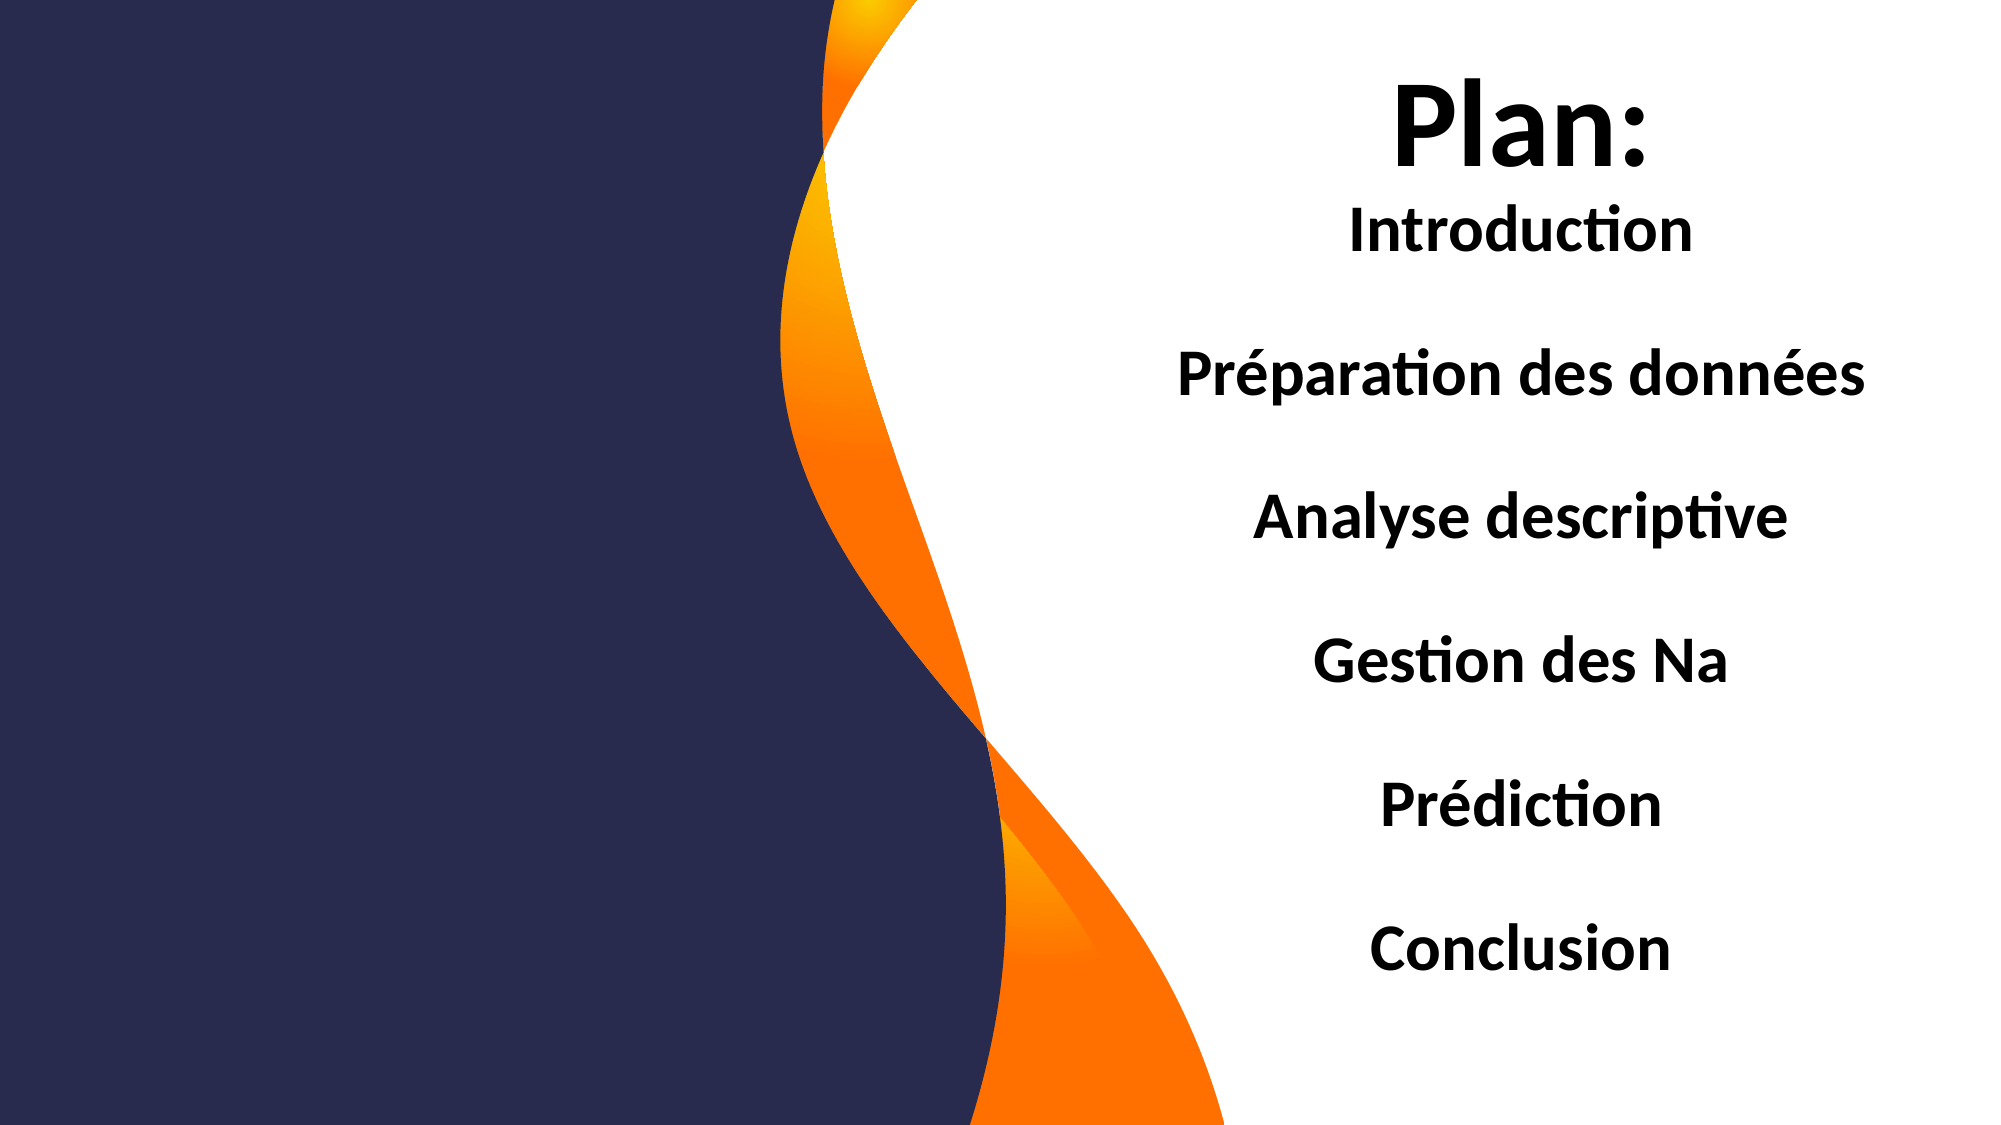

# Plan: Introduction Préparation des données Analyse descriptive Gestion des Na Prédiction Conclusion